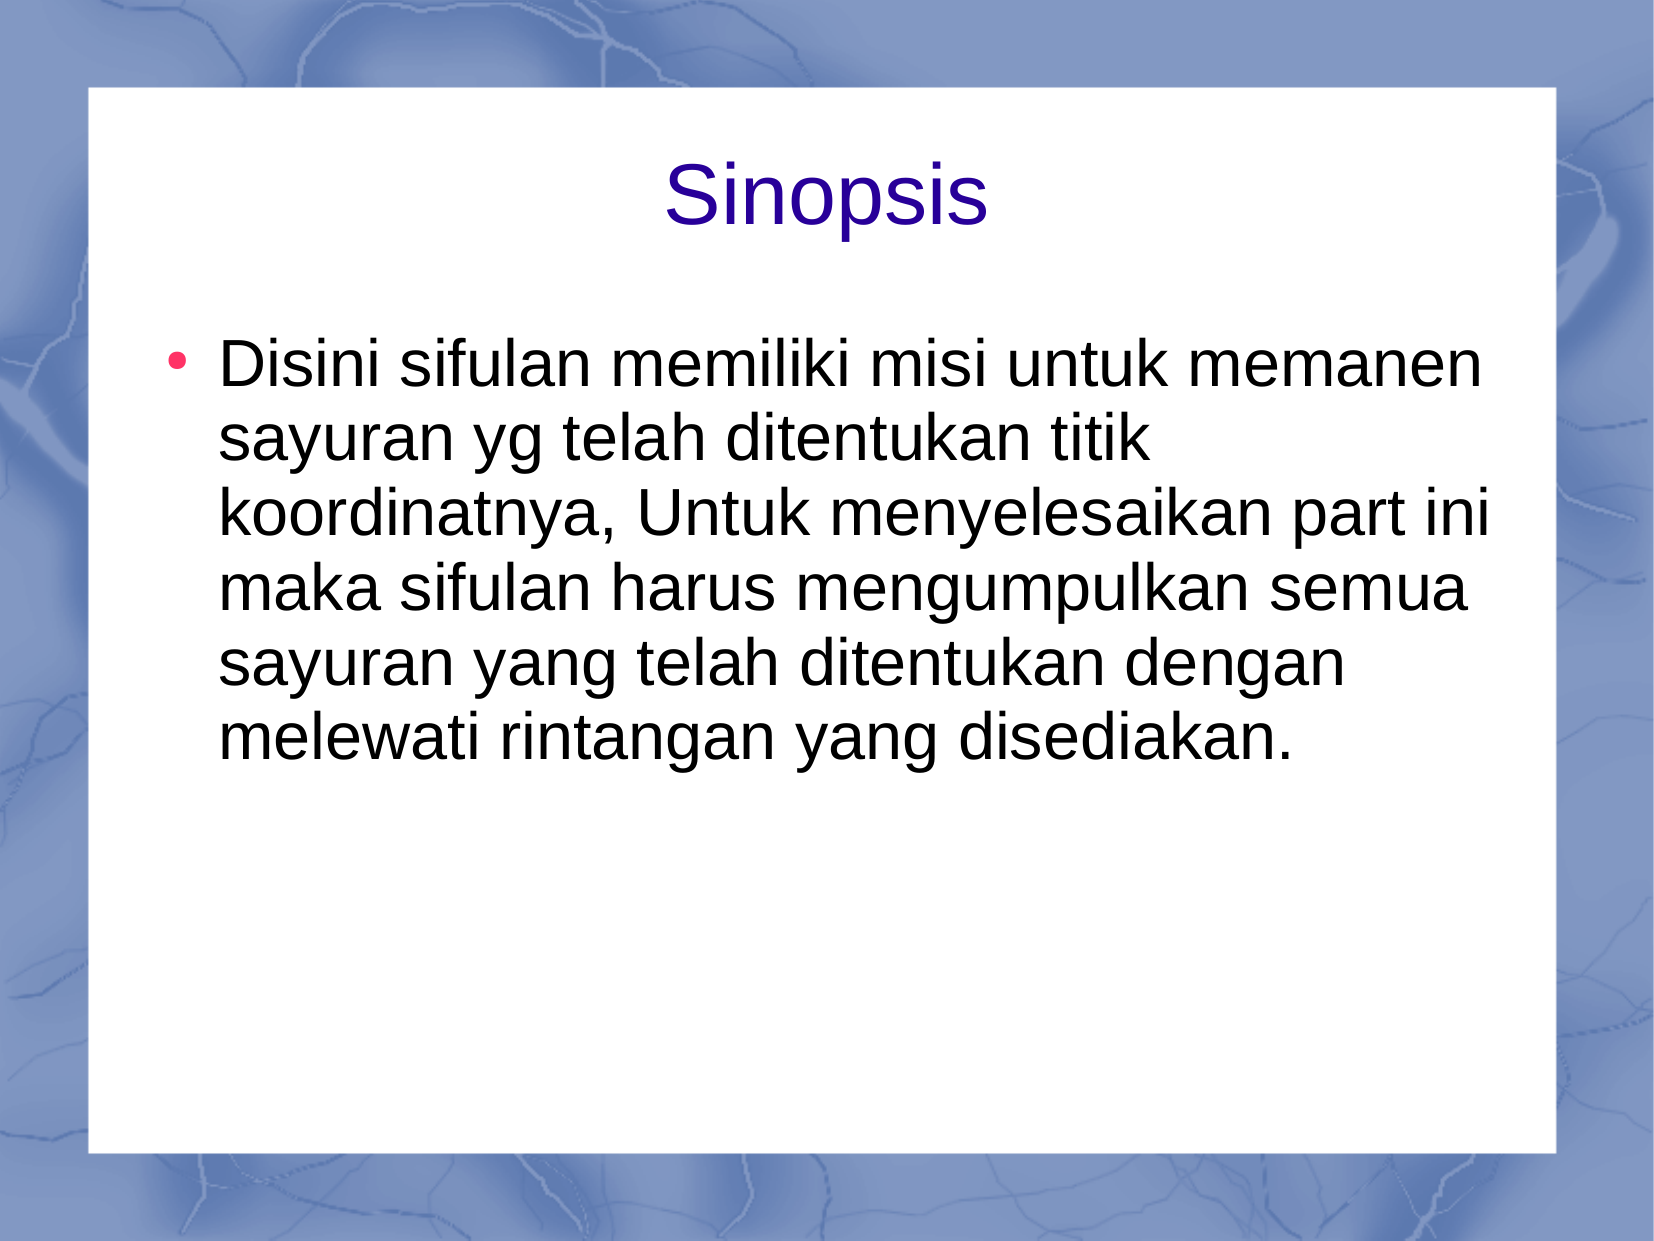

# Sinopsis
Disini sifulan memiliki misi untuk memanen sayuran yg telah ditentukan titik koordinatnya, Untuk menyelesaikan part ini maka sifulan harus mengumpulkan semua sayuran yang telah ditentukan dengan melewati rintangan yang disediakan.